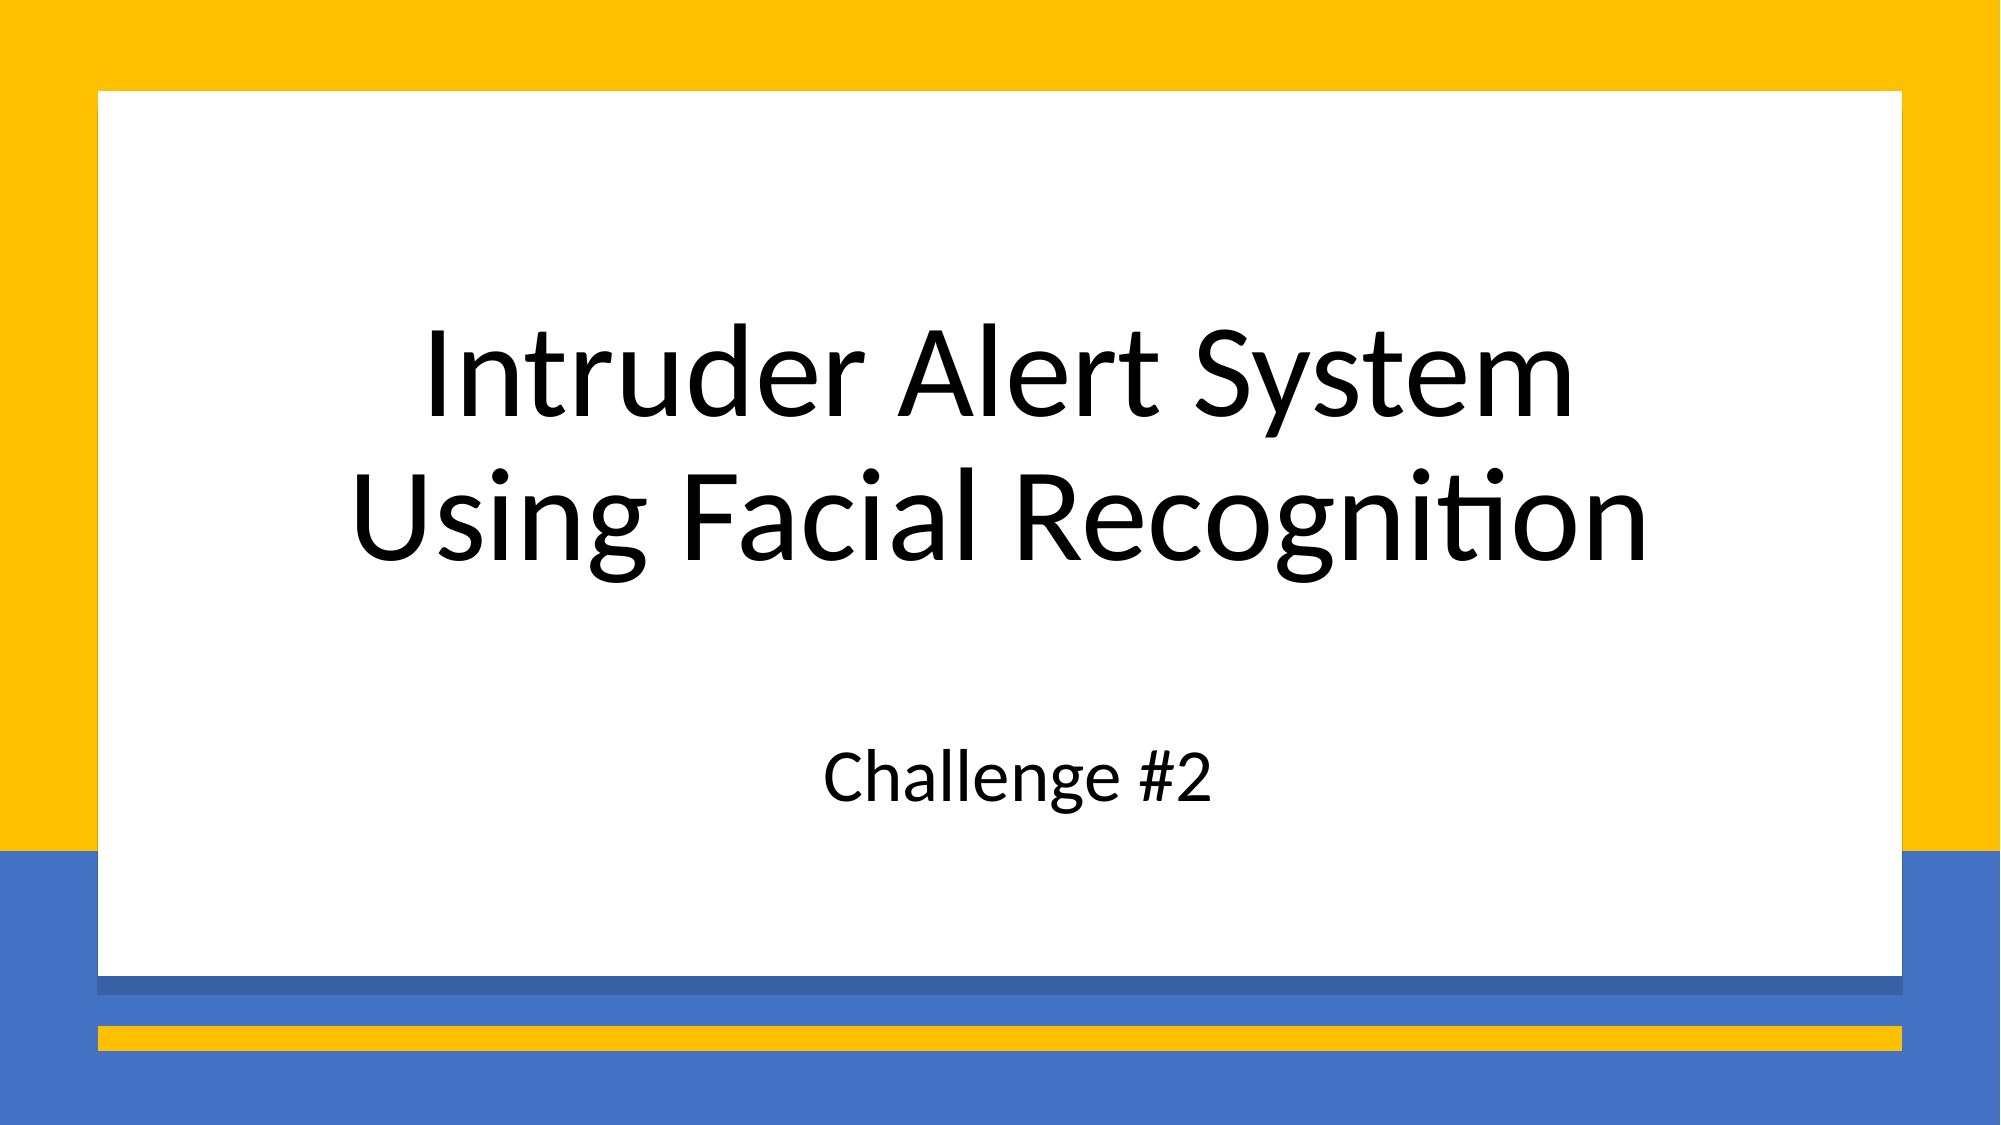

# Intruder Alert System Using Facial Recognition
 Challenge #2